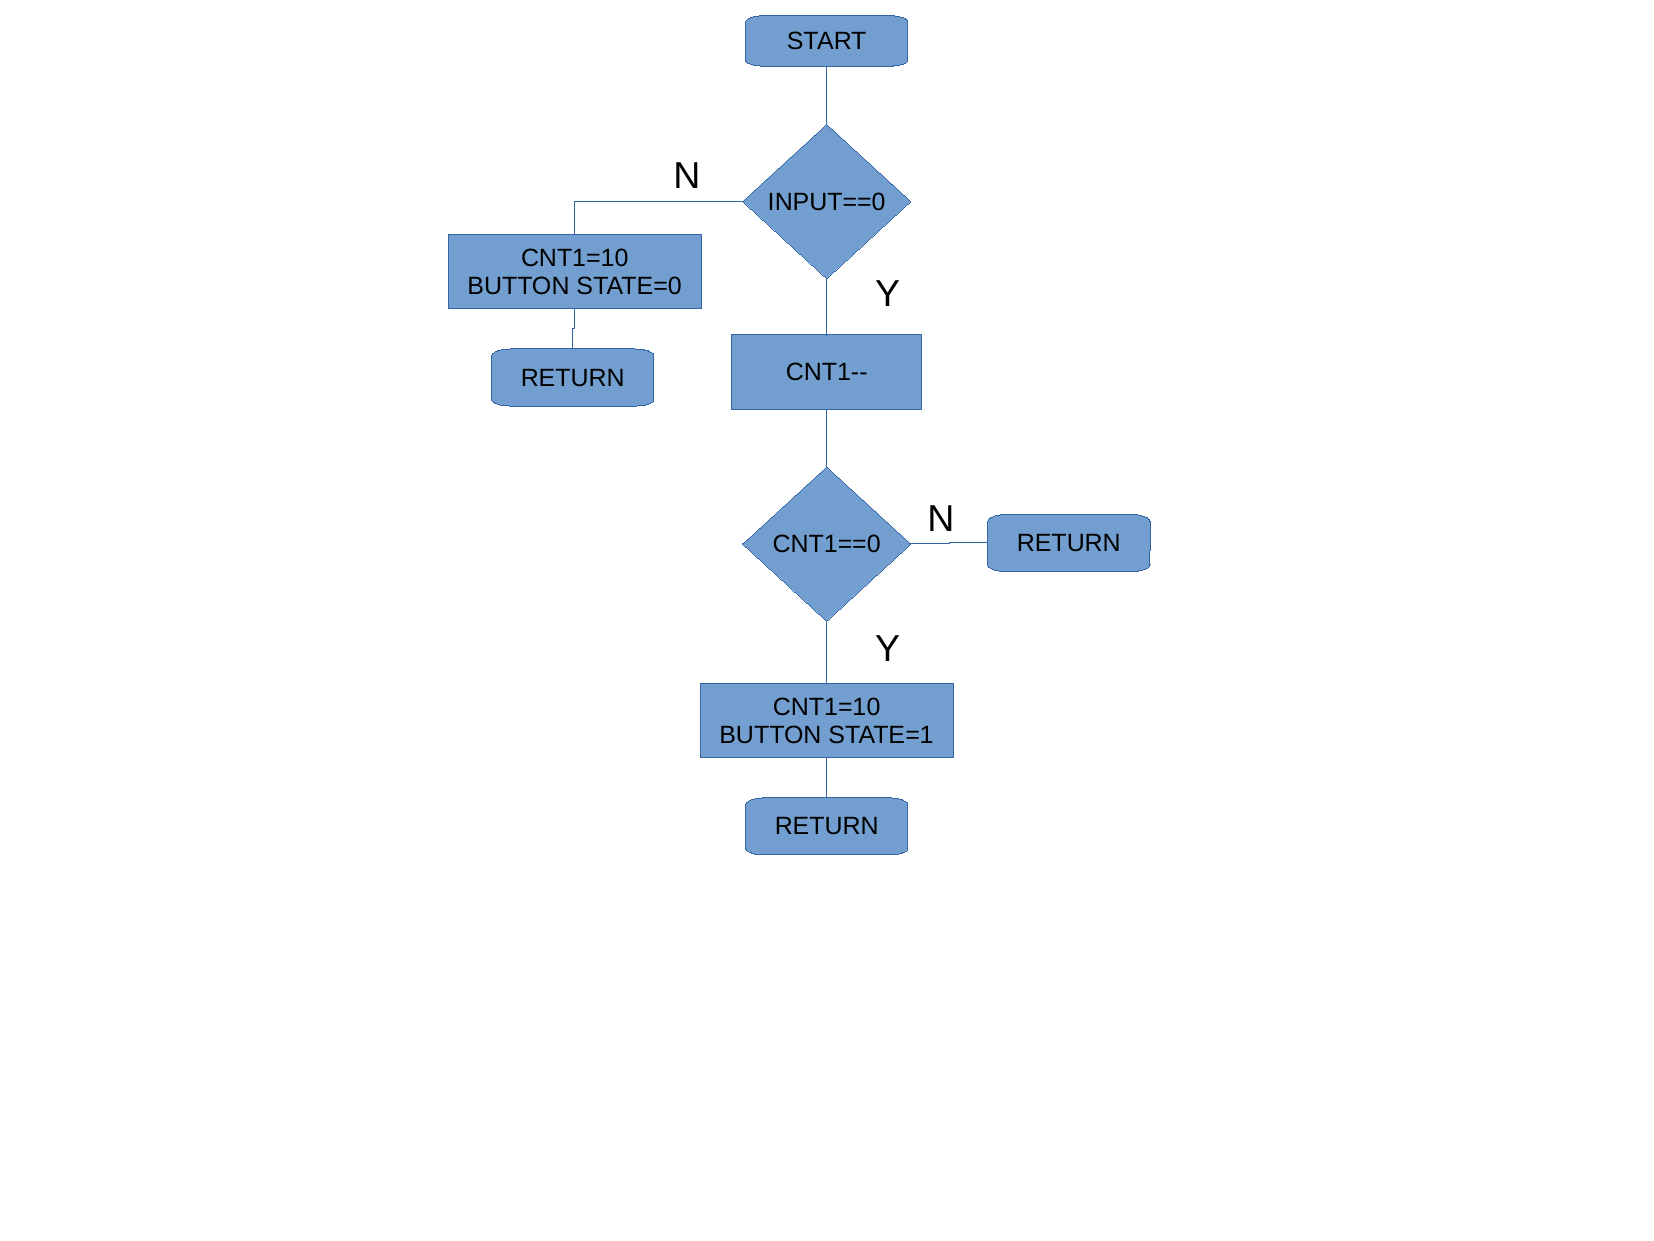

START
INPUT==0
N
CNT1=10
BUTTON STATE=0
Y
CNT1--
RETURN
CNT1==0
N
RETURN
Y
CNT1=10
BUTTON STATE=1
RETURN